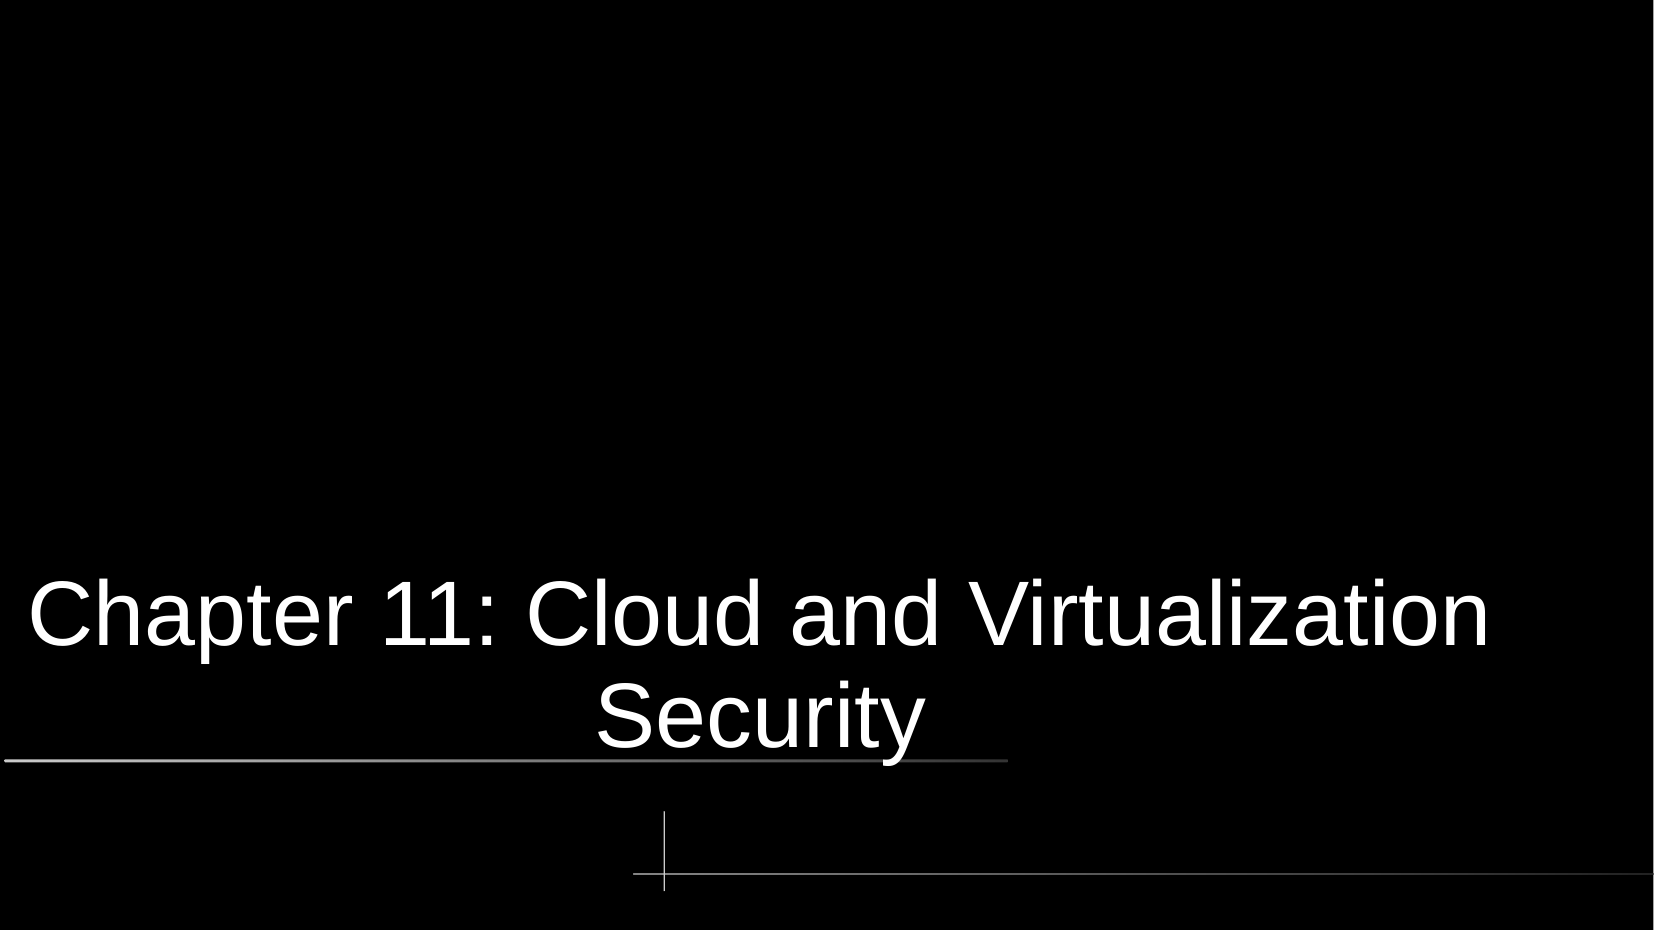

# Chapter 11: Cloud and Virtualization Security